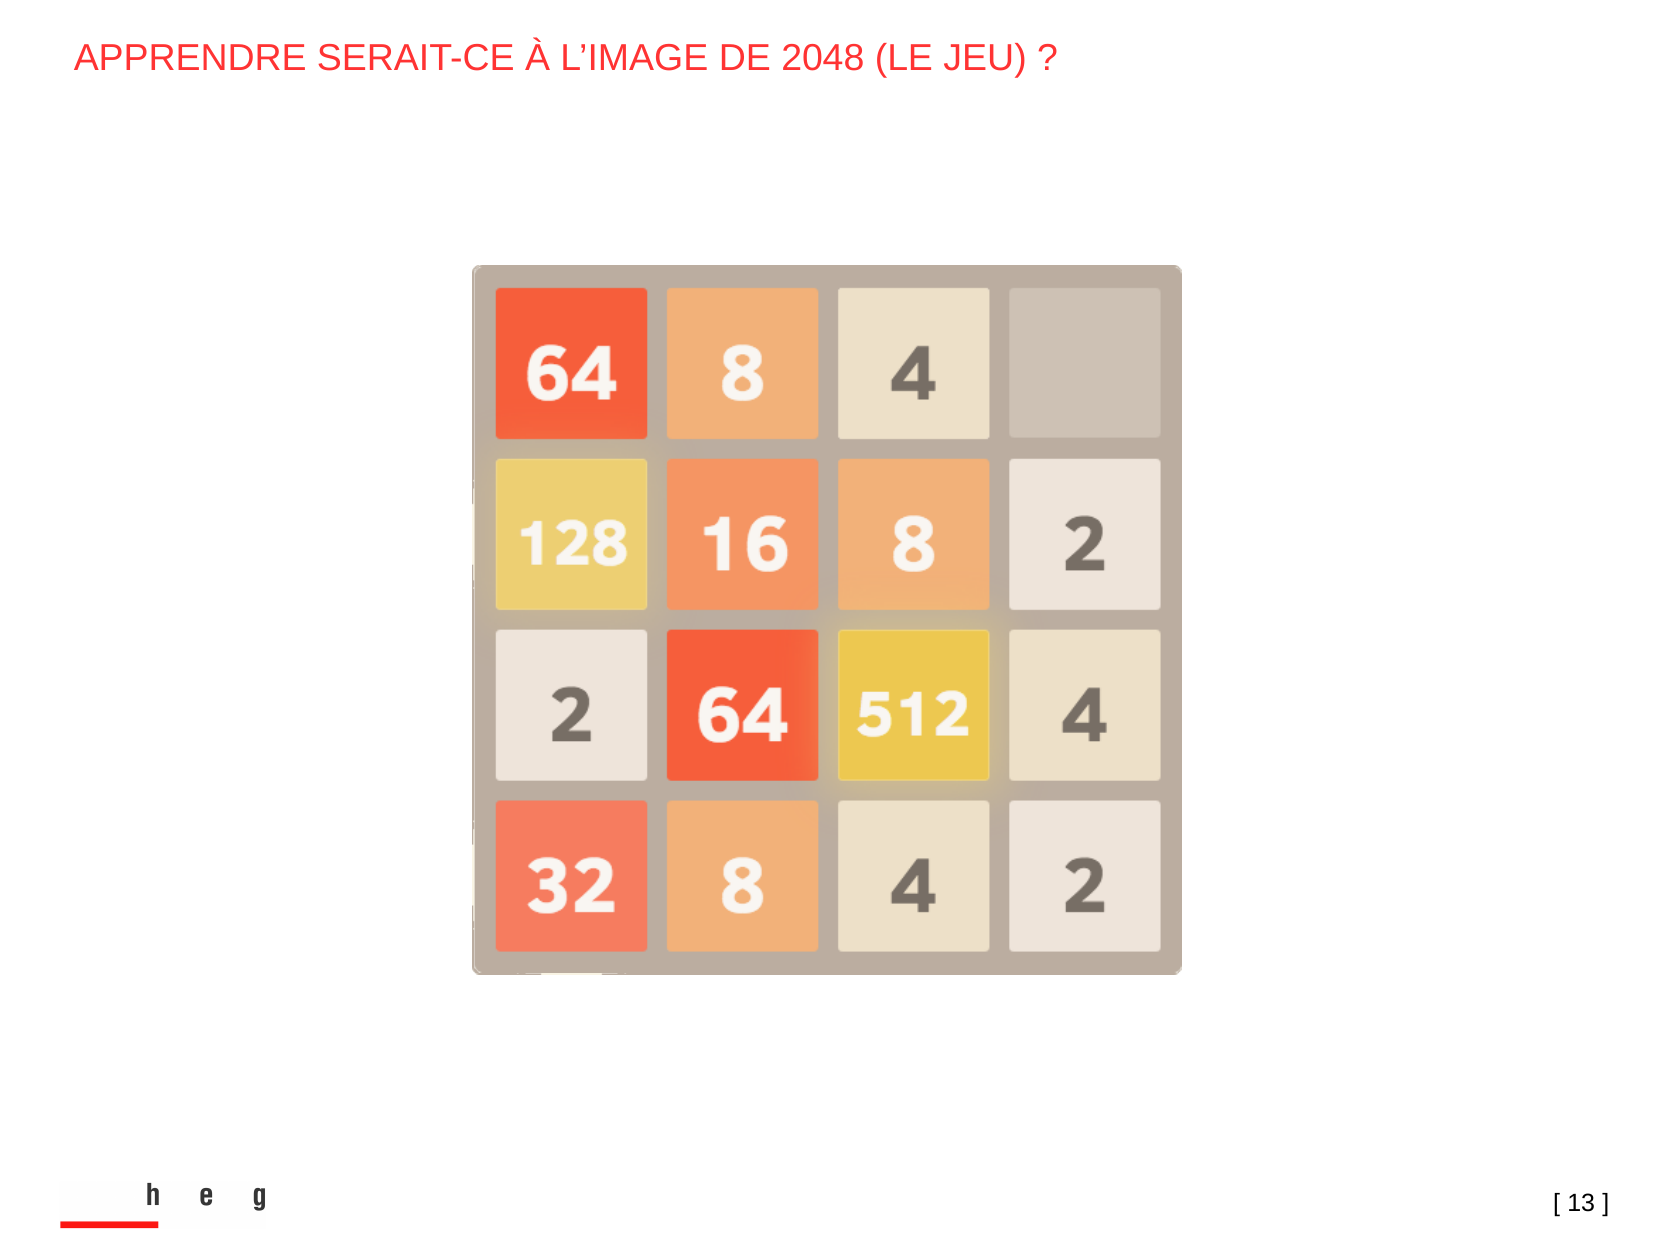

APPRENDRE SERAIT-CE À L’IMAGE DE 2048 (LE JEU) ?